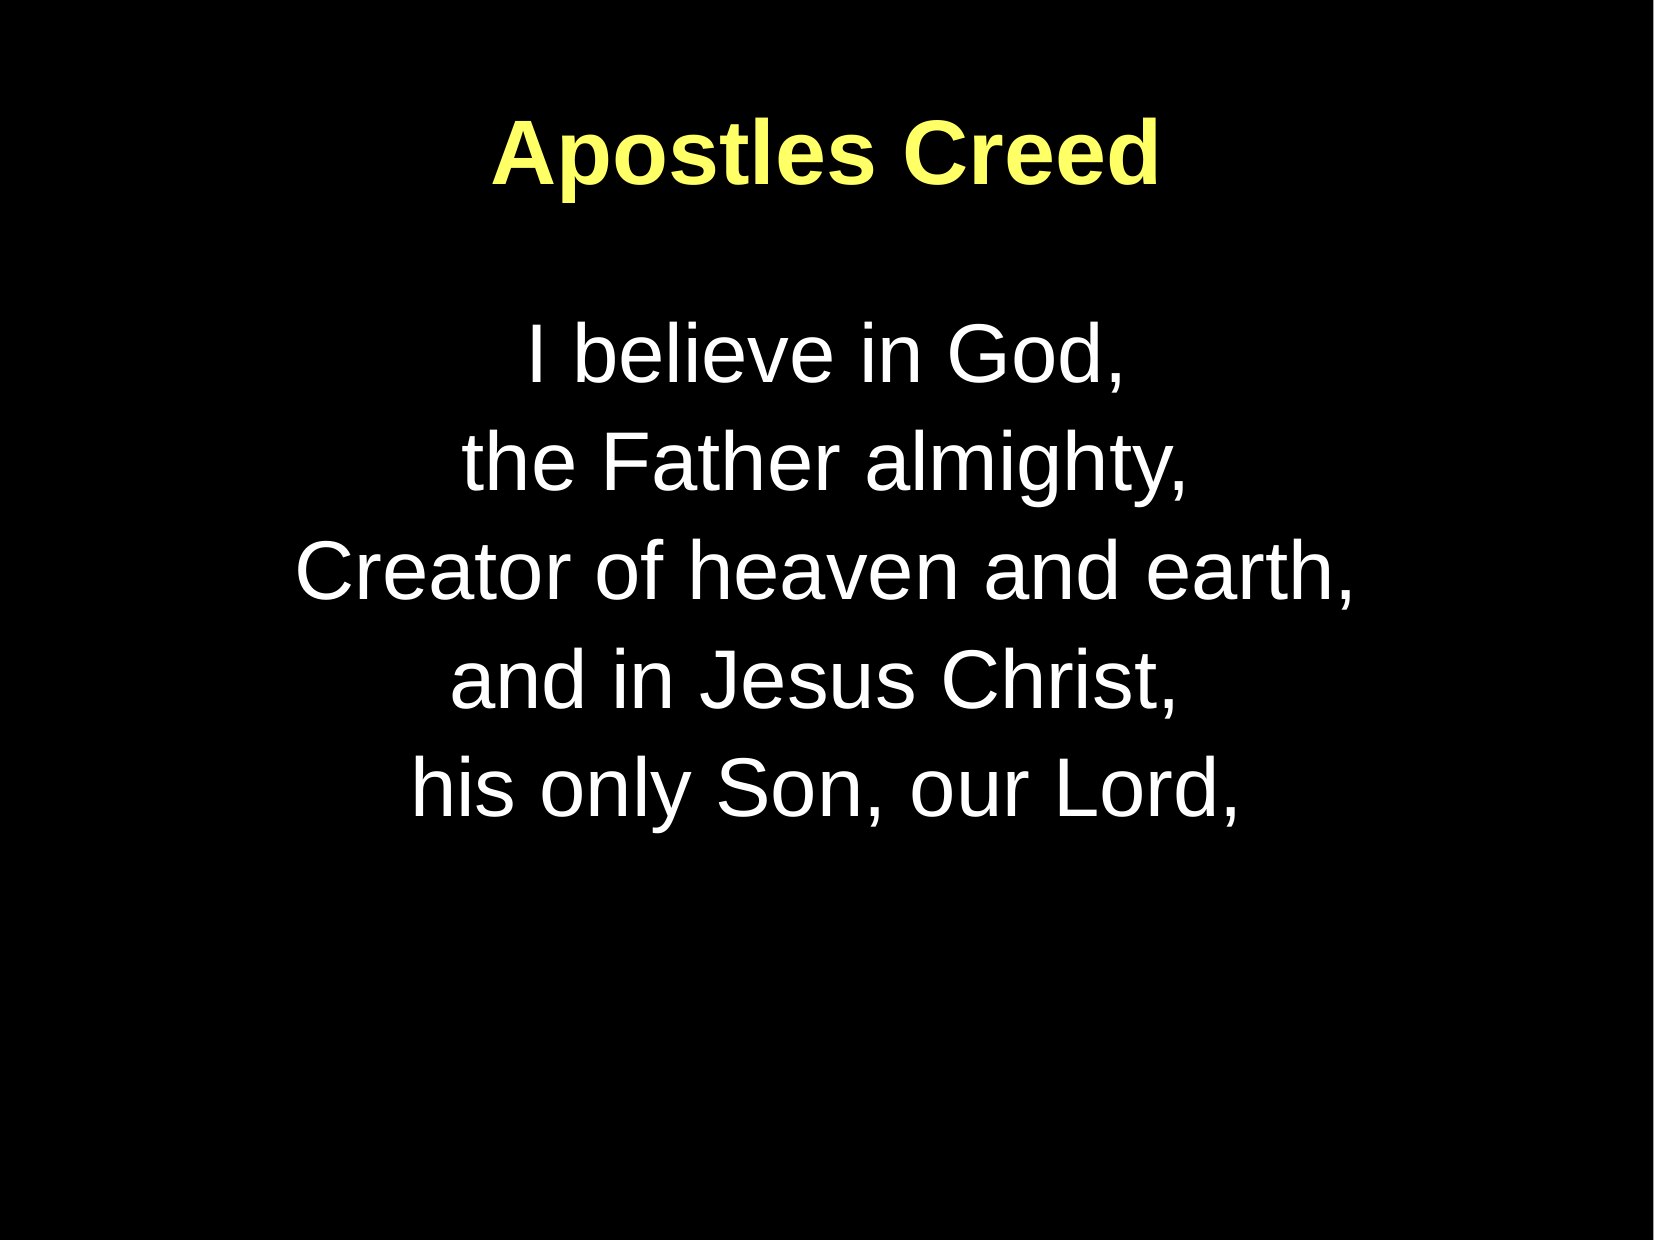

# Apostles Creed
I believe in God,
the Father almighty,
Creator of heaven and earth,
and in Jesus Christ,
his only Son, our Lord,